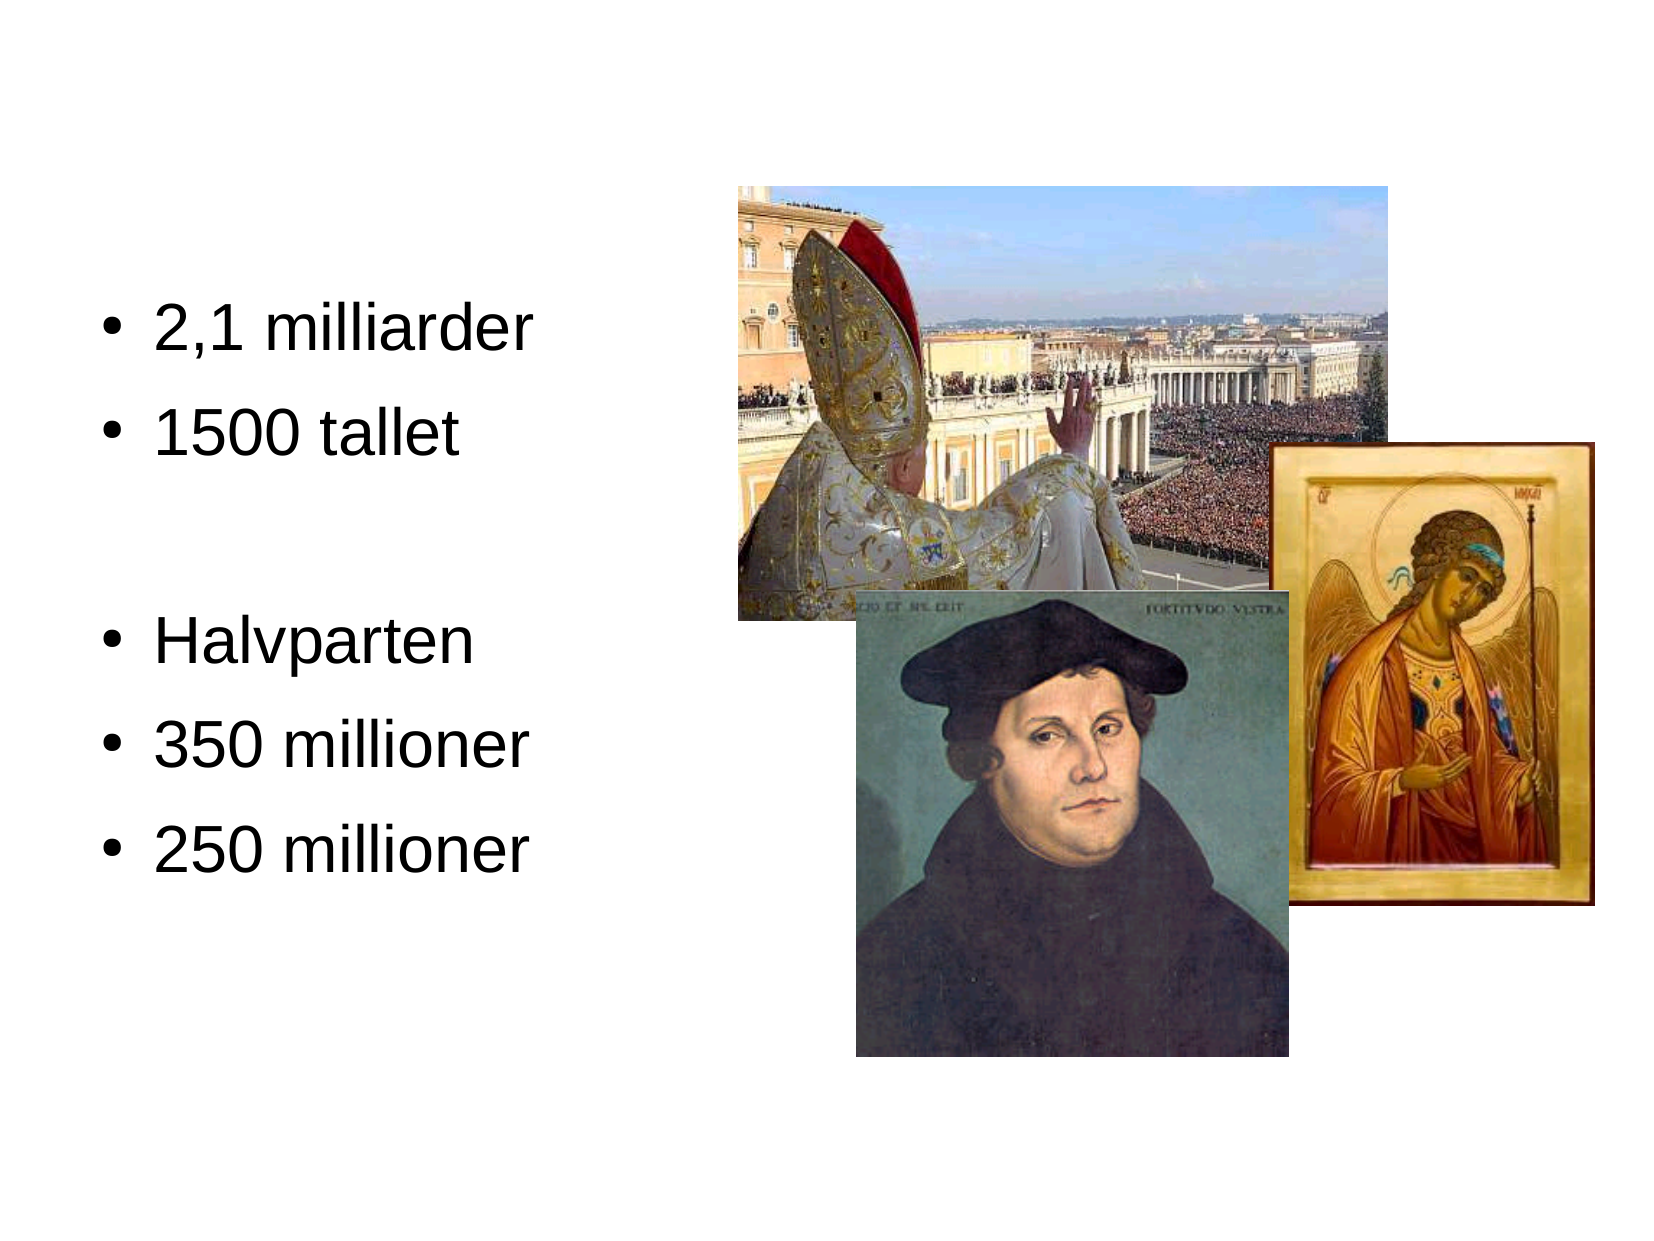

# 2,1 milliarder
1500 tallet
Halvparten
350 millioner
250 millioner